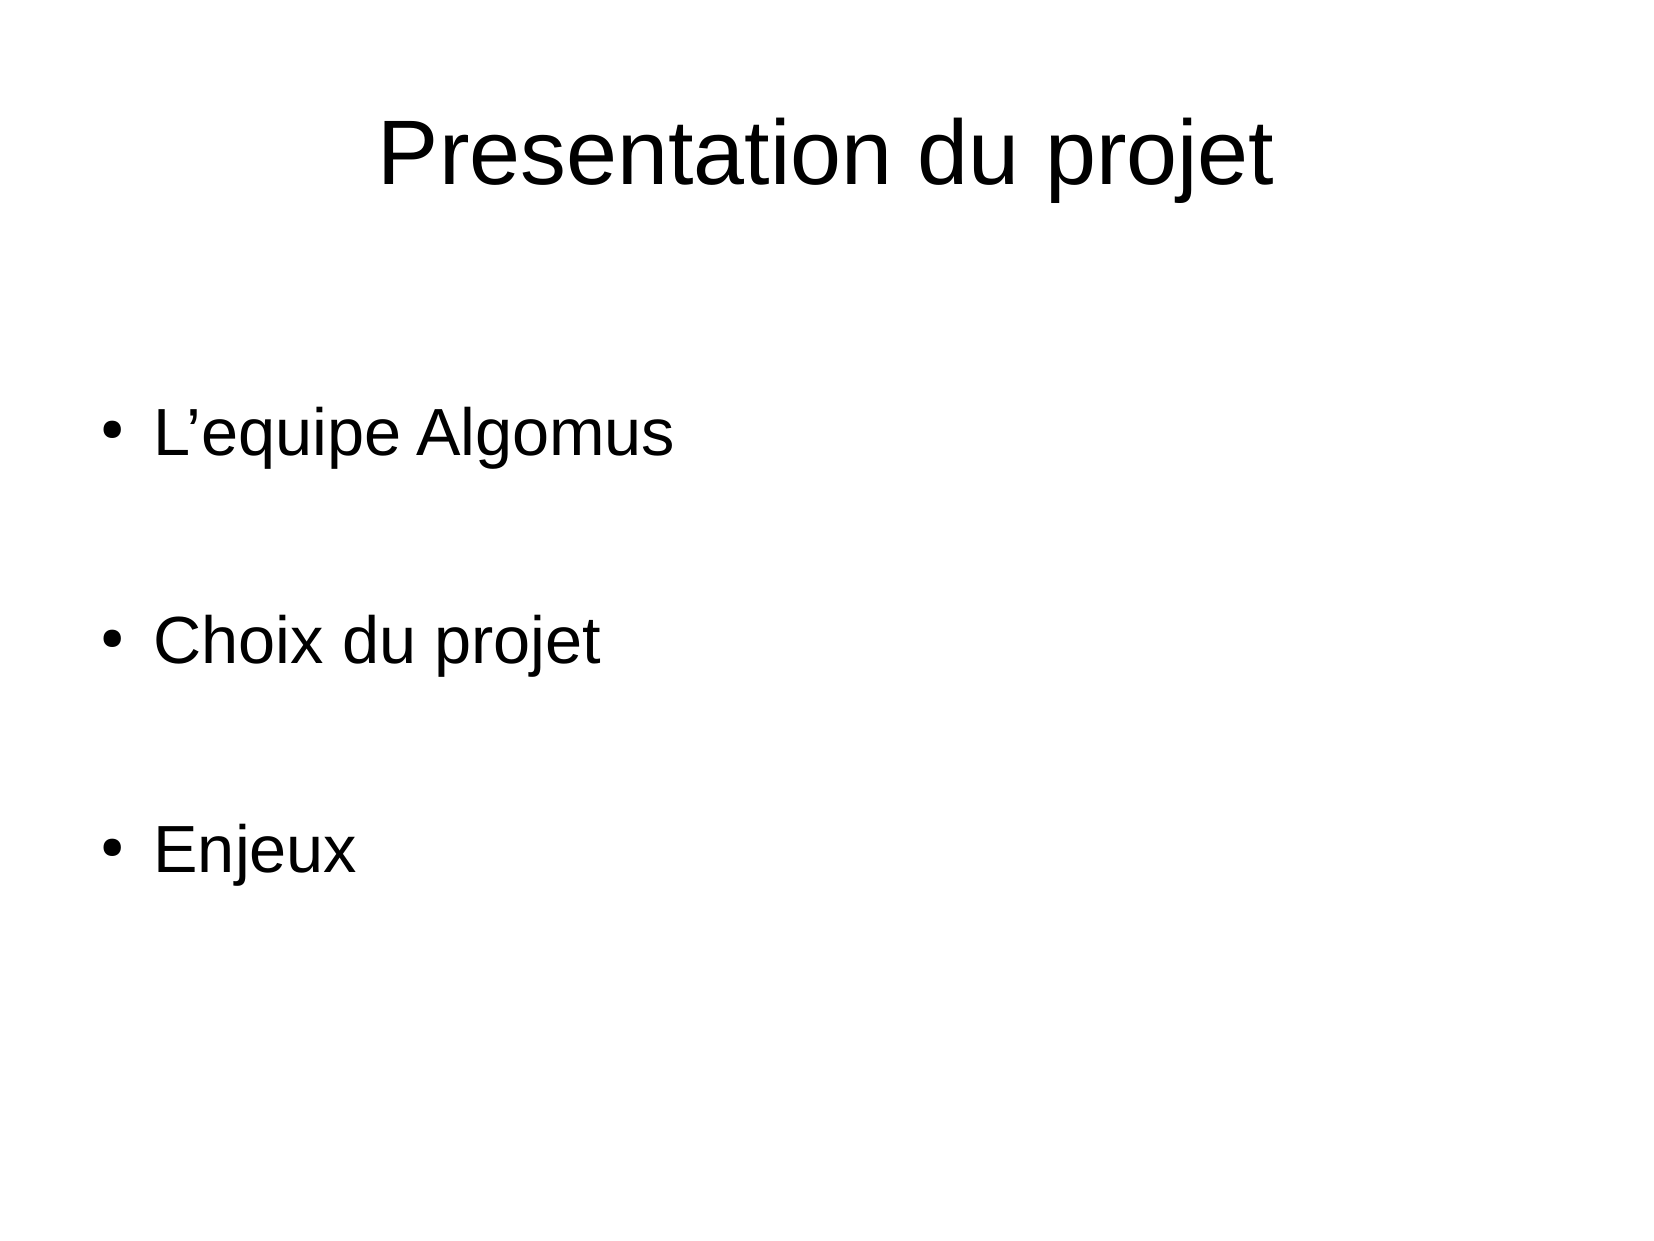

# Presentation du projet
L’equipe Algomus
Choix du projet
Enjeux